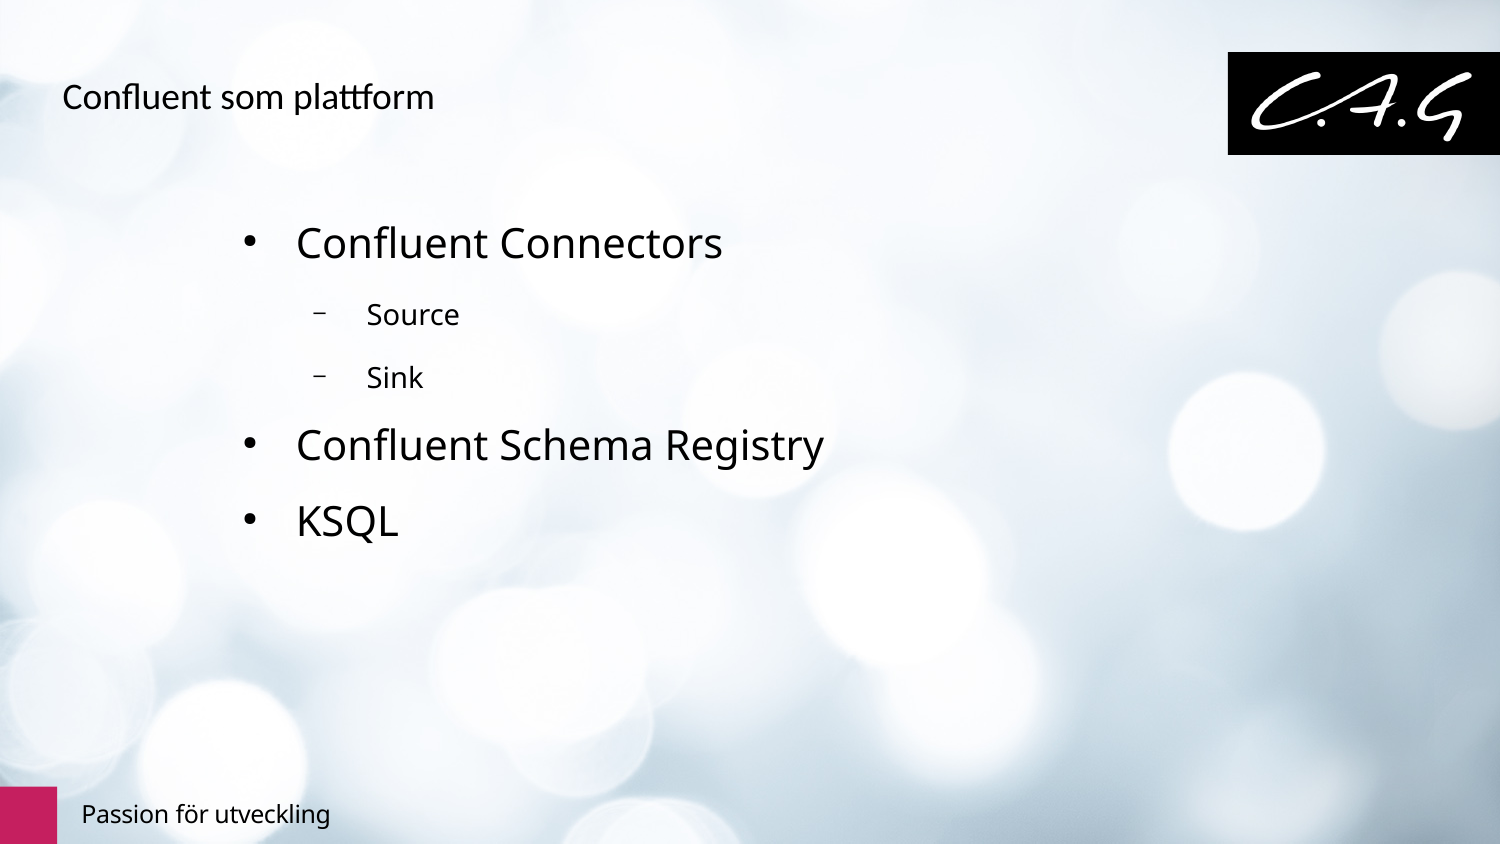

# Confluent som plattform
Confluent Connectors
Source
Sink
Confluent Schema Registry
KSQL